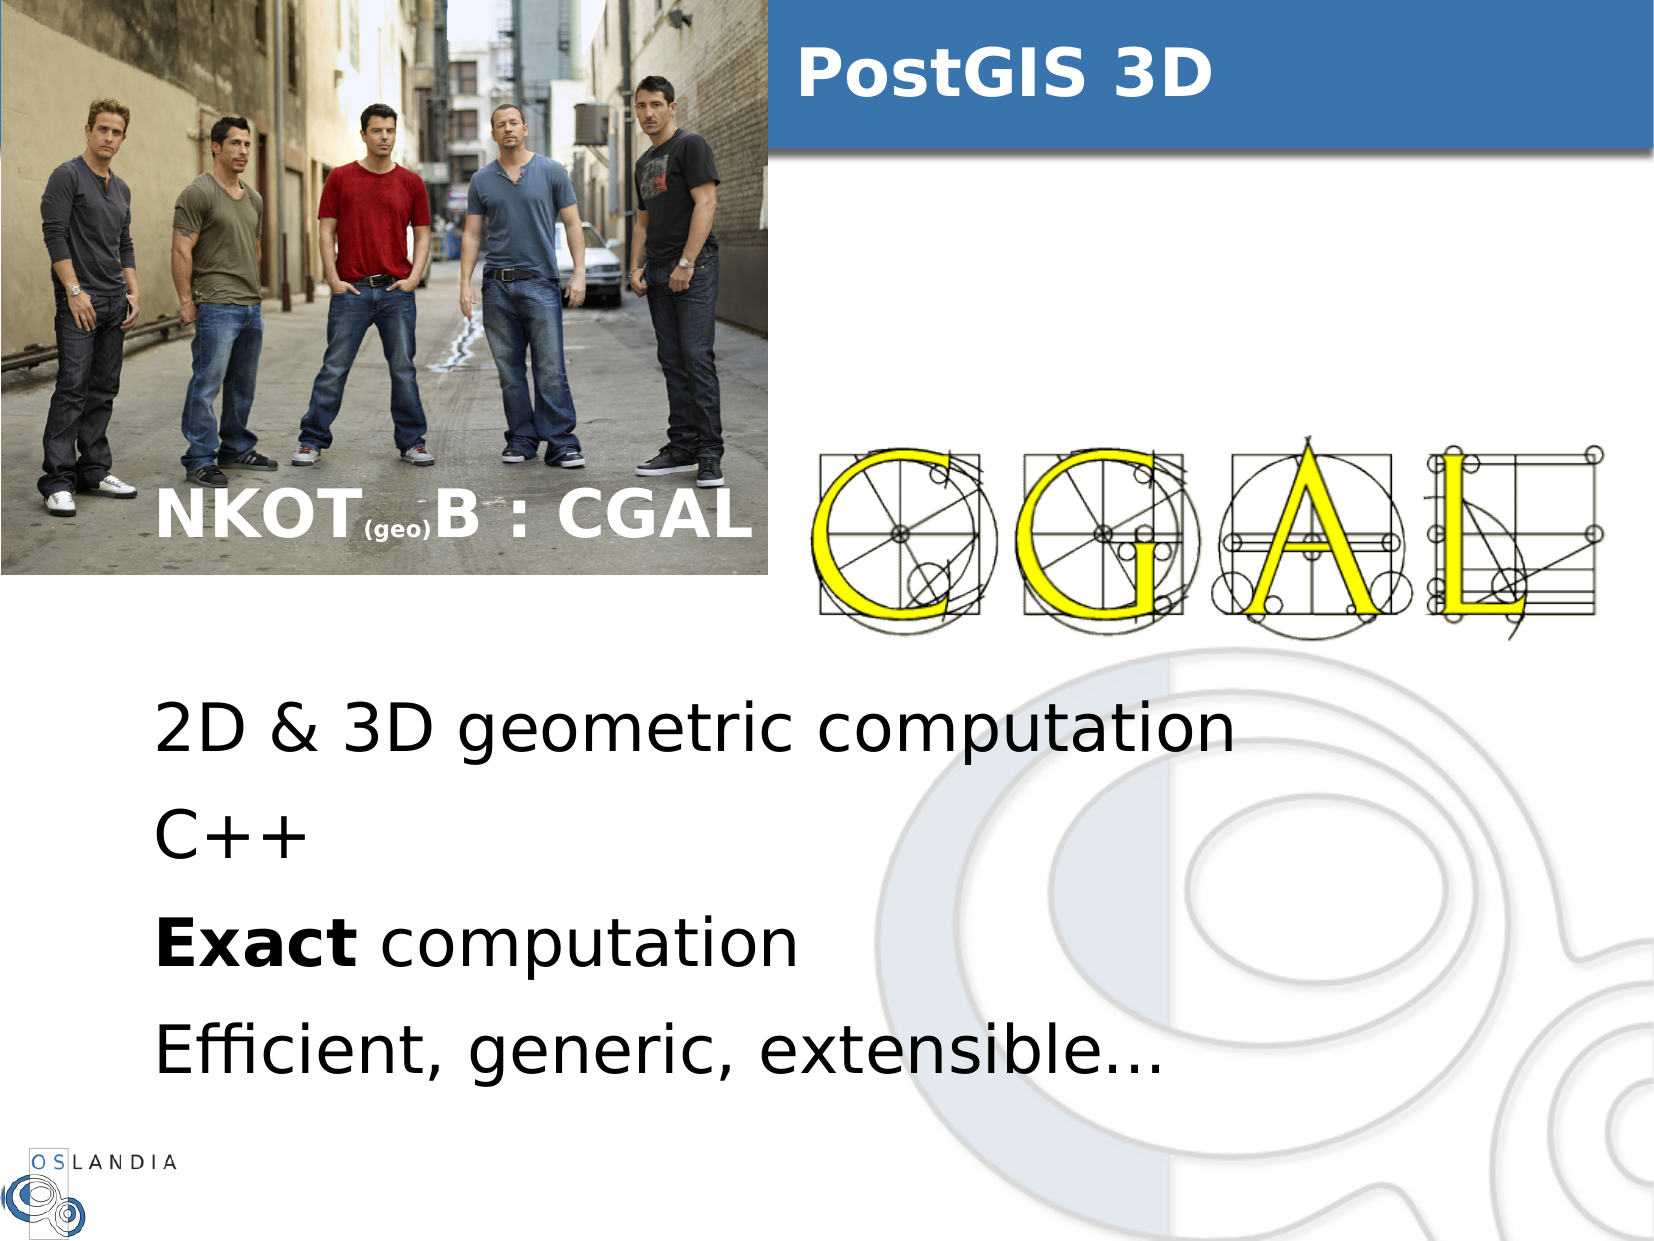

# PostGIS 3D
NKOT(geo)B : CGAL
2D & 3D geometric computation
C++
Exact computation
Efficient, generic, extensible...